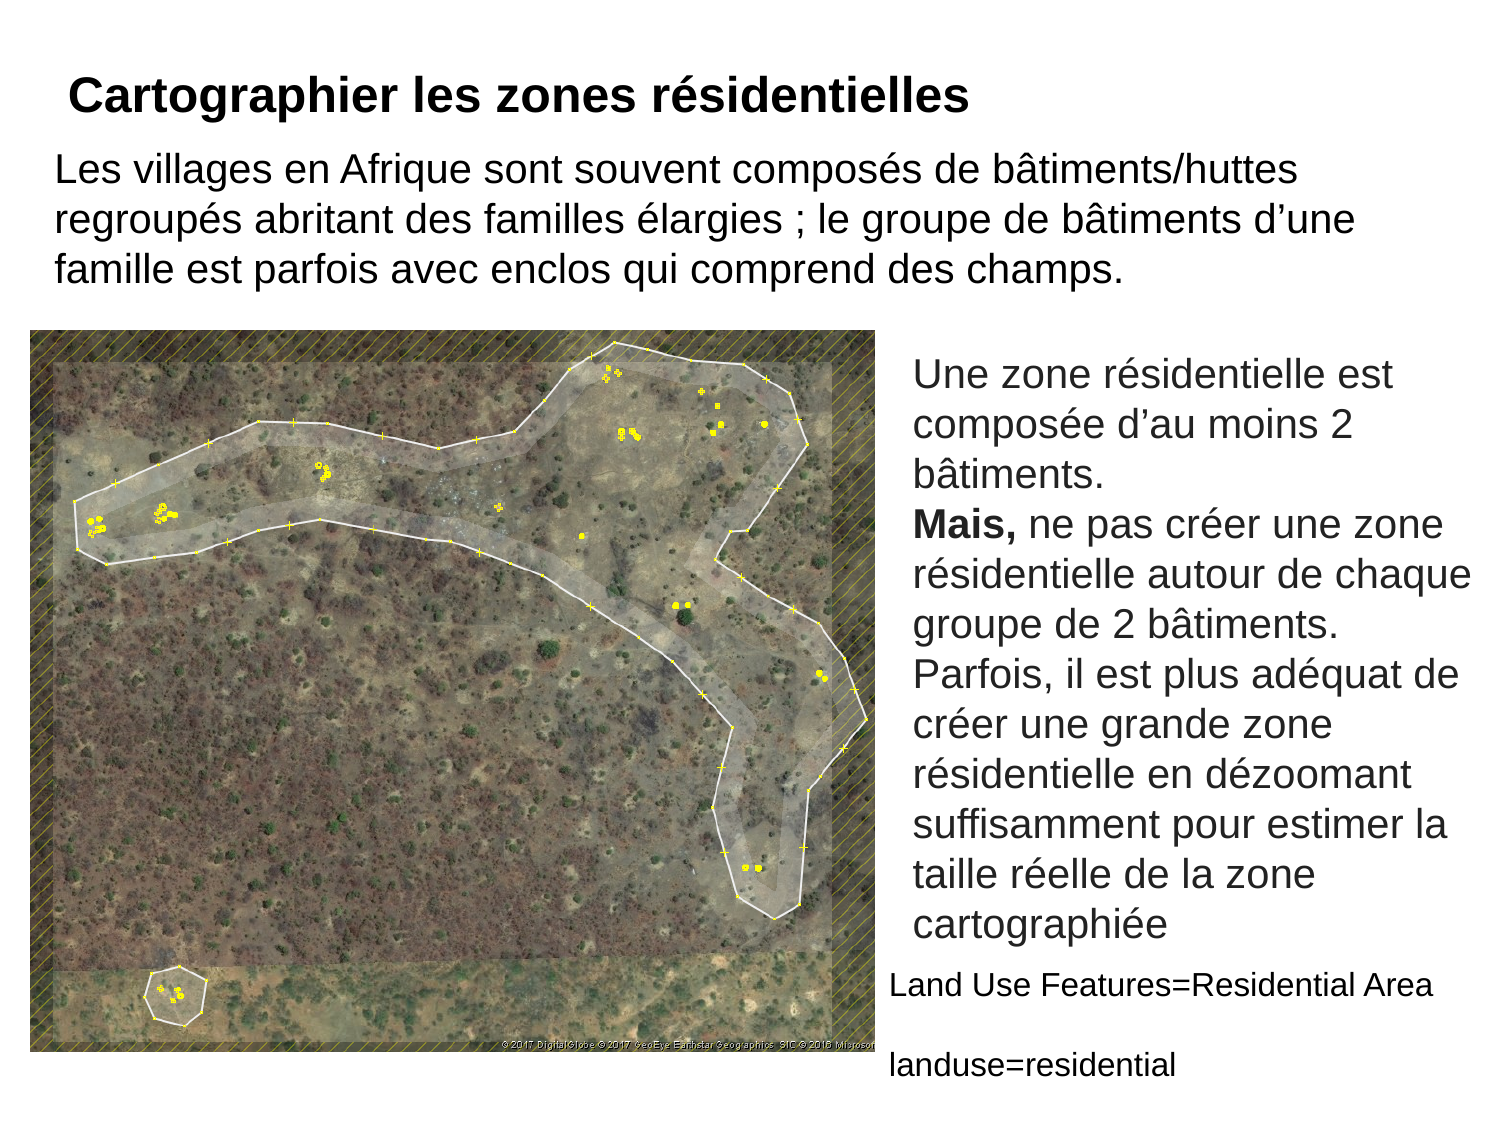

Cartographier les zones résidentielles
Les villages en Afrique sont souvent composés de bâtiments/huttes regroupés abritant des familles élargies ; le groupe de bâtiments d’une famille est parfois avec enclos qui comprend des champs.
# Une zone résidentielle est composée d’au moins 2 bâtiments.
Mais, ne pas créer une zone résidentielle autour de chaque groupe de 2 bâtiments.
Parfois, il est plus adéquat de créer une grande zone résidentielle en dézoomant suffisamment pour estimer la taille réelle de la zone cartographiée
Land Use Features=Residential Area
landuse=residential